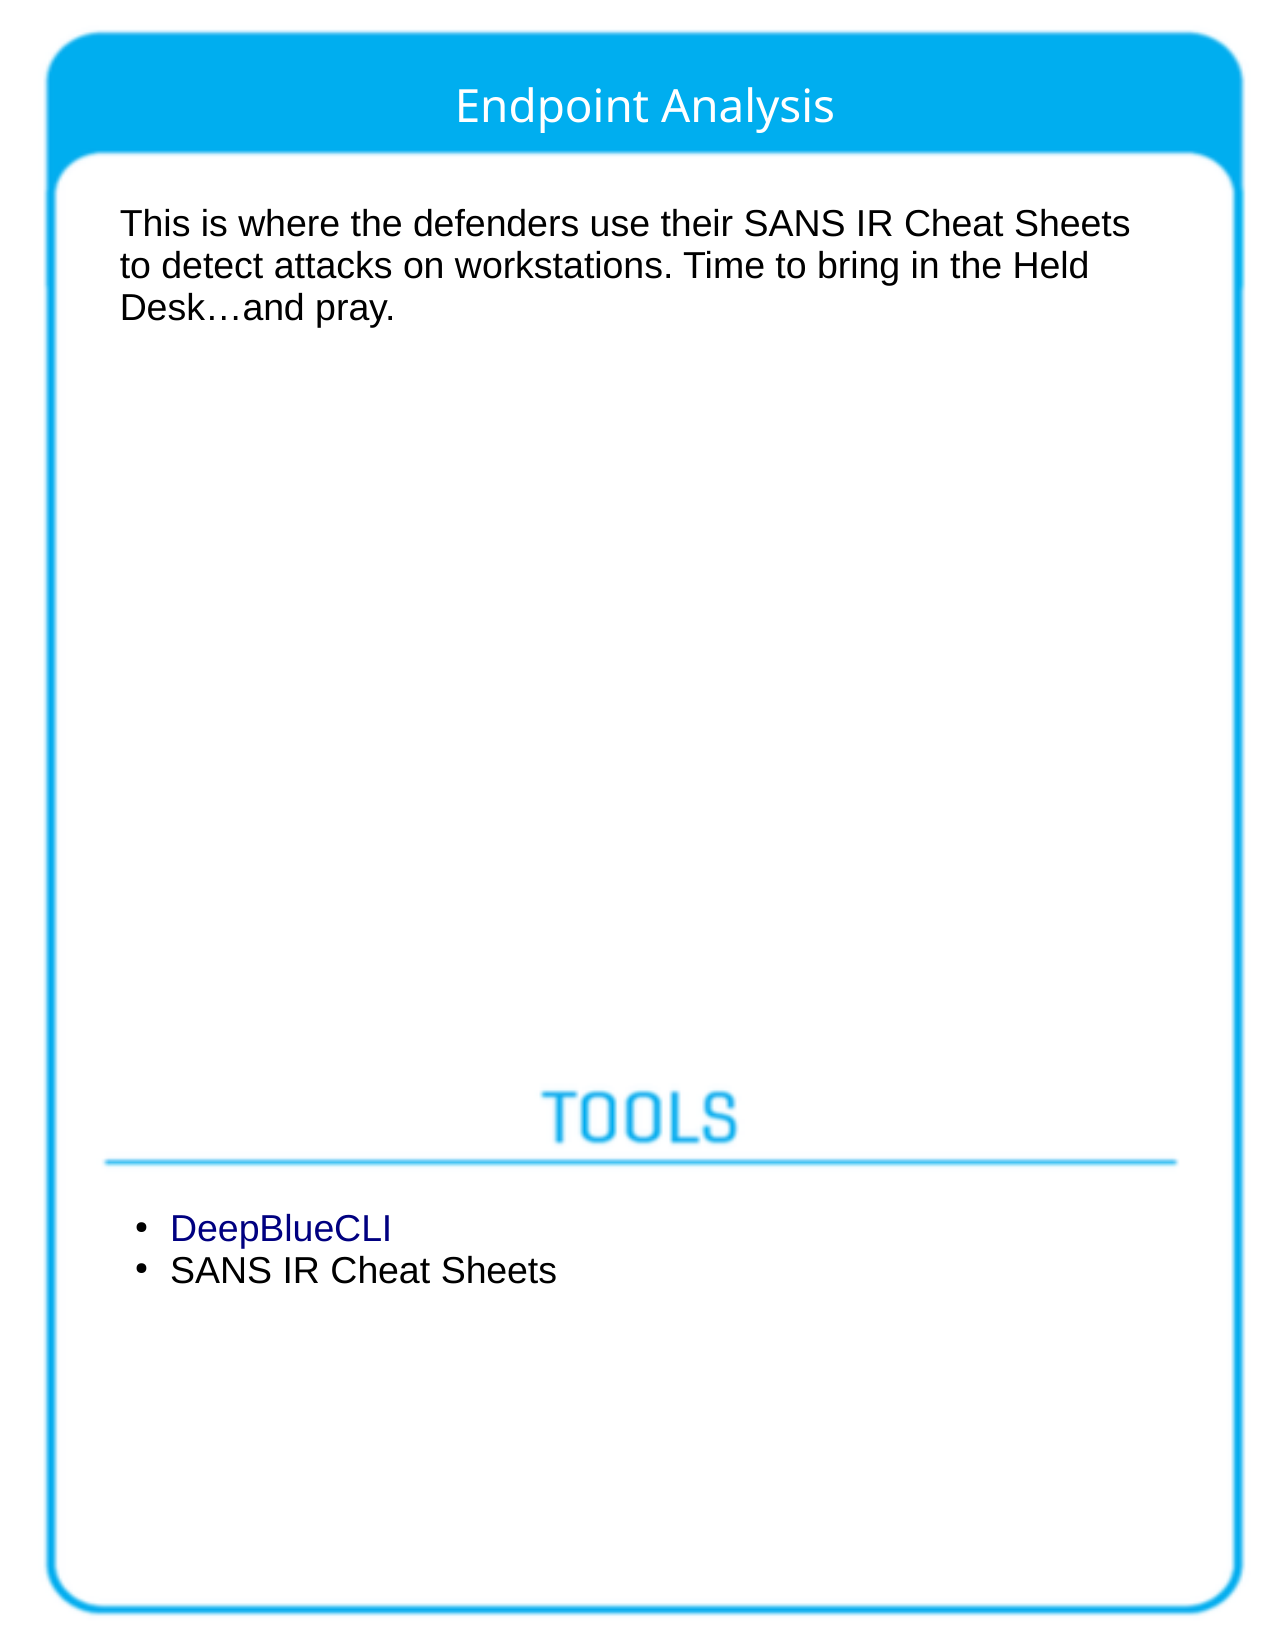

Endpoint Analysis
This is where the defenders use their SANS IR Cheat Sheets to detect attacks on workstations. Time to bring in the Held Desk…and pray.
DeepBlueCLI
SANS IR Cheat Sheets